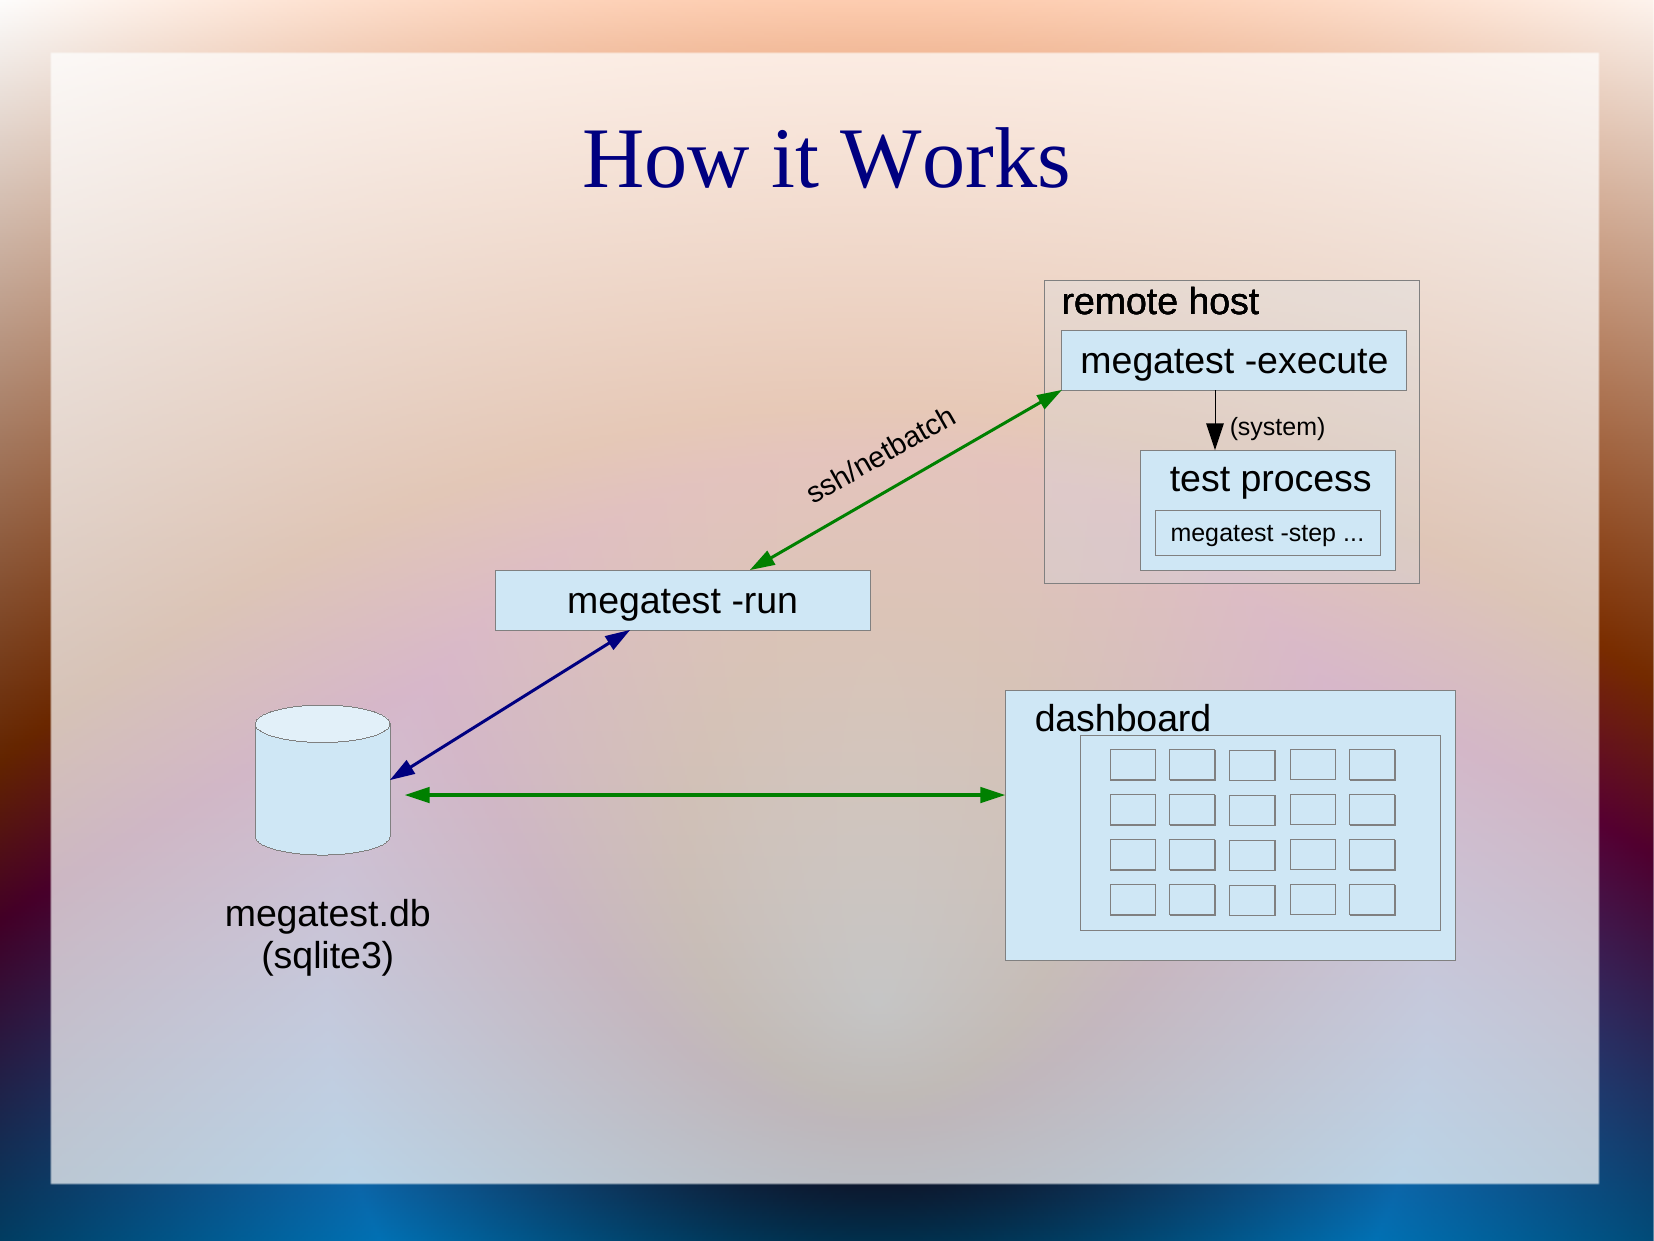

# How it Works
remote host
remote host
remote host
remote host
megatest -execute
(system)
ssh/netbatch
test process
megatest -step ...
megatest -run
dashboard
megatest.db
(sqlite3)